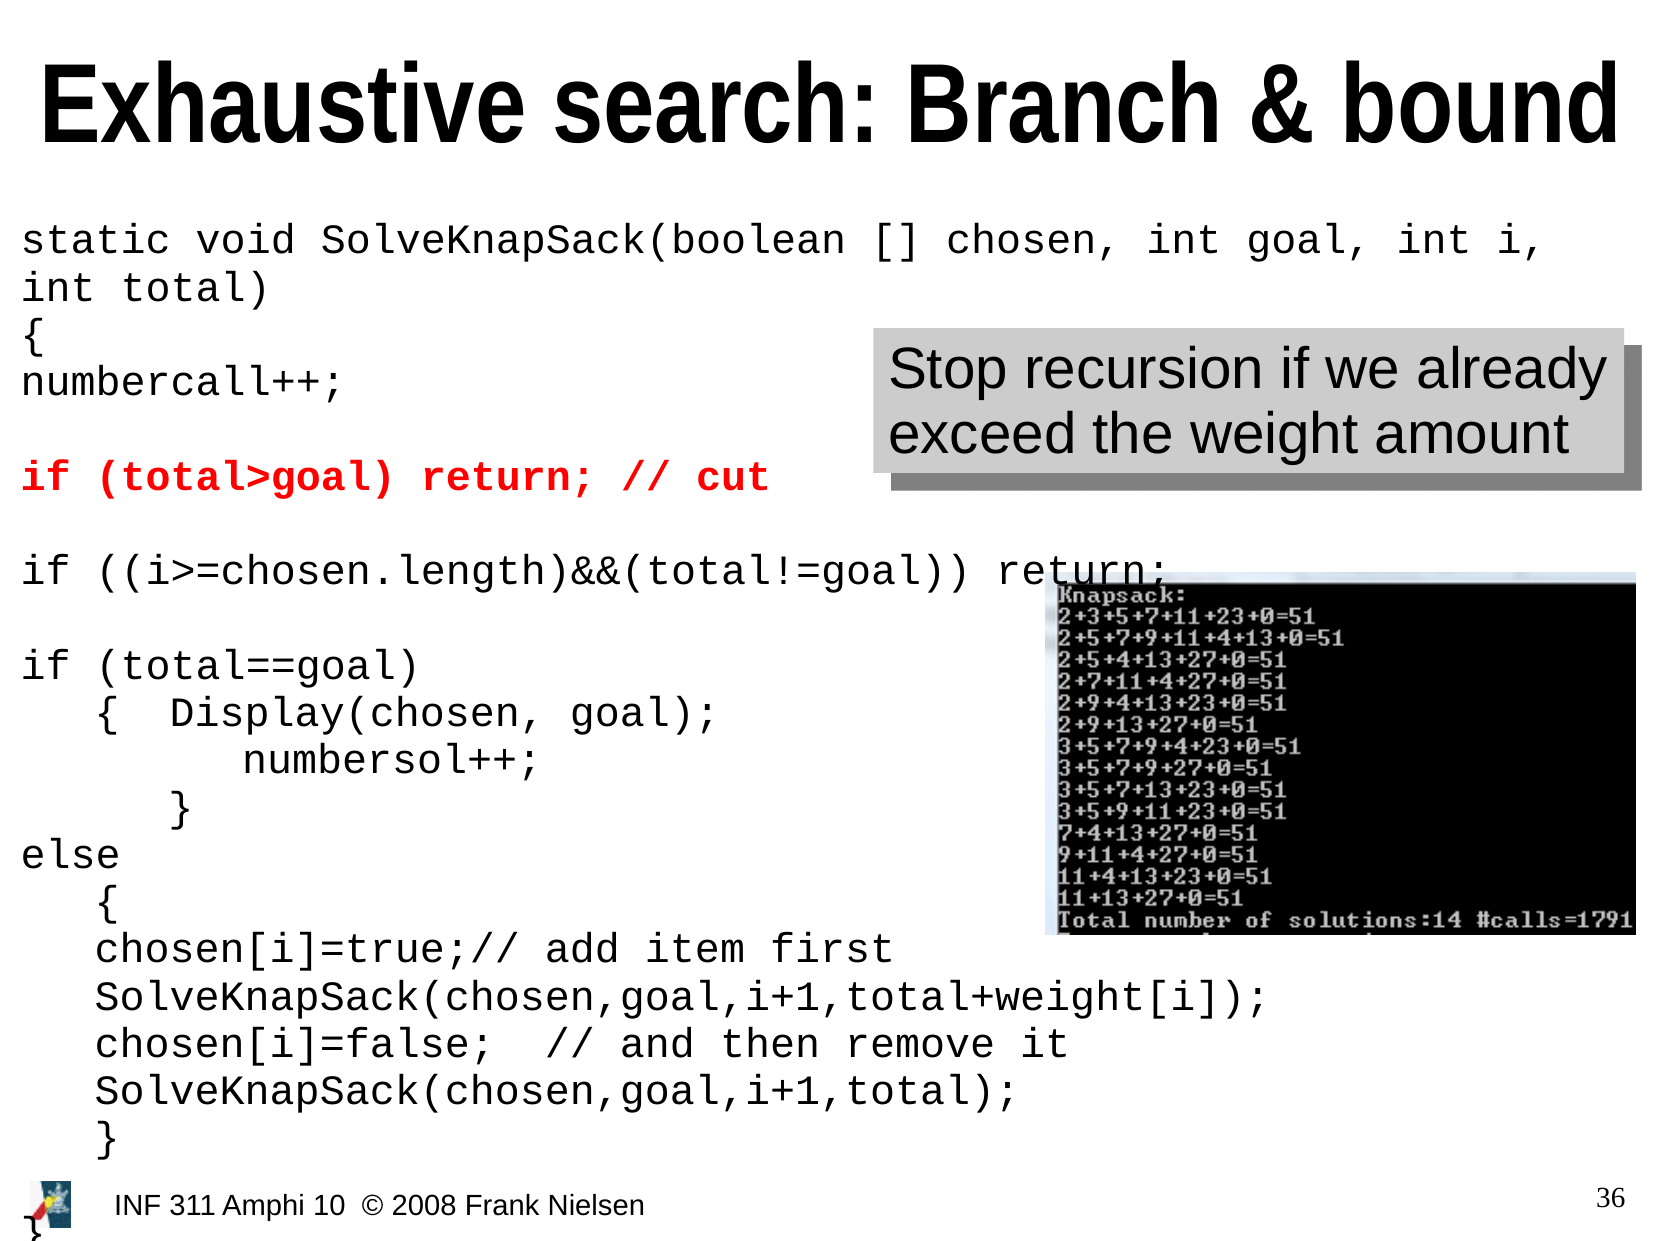

Exhaustive search: Branch & bound
static void SolveKnapSack(boolean [] chosen, int goal, int i, int total)
{
numbercall++;
if (total>goal) return; // cut
if ((i>=chosen.length)&&(total!=goal)) return;
if (total==goal)
	{ Display(chosen, goal);
			numbersol++;
		}
else
	{
	chosen[i]=true;// add item first
	SolveKnapSack(chosen,goal,i+1,total+weight[i]);
	chosen[i]=false; // and then remove it
	SolveKnapSack(chosen,goal,i+1,total);
	}
}
Stop recursion if we already
exceed the weight amount